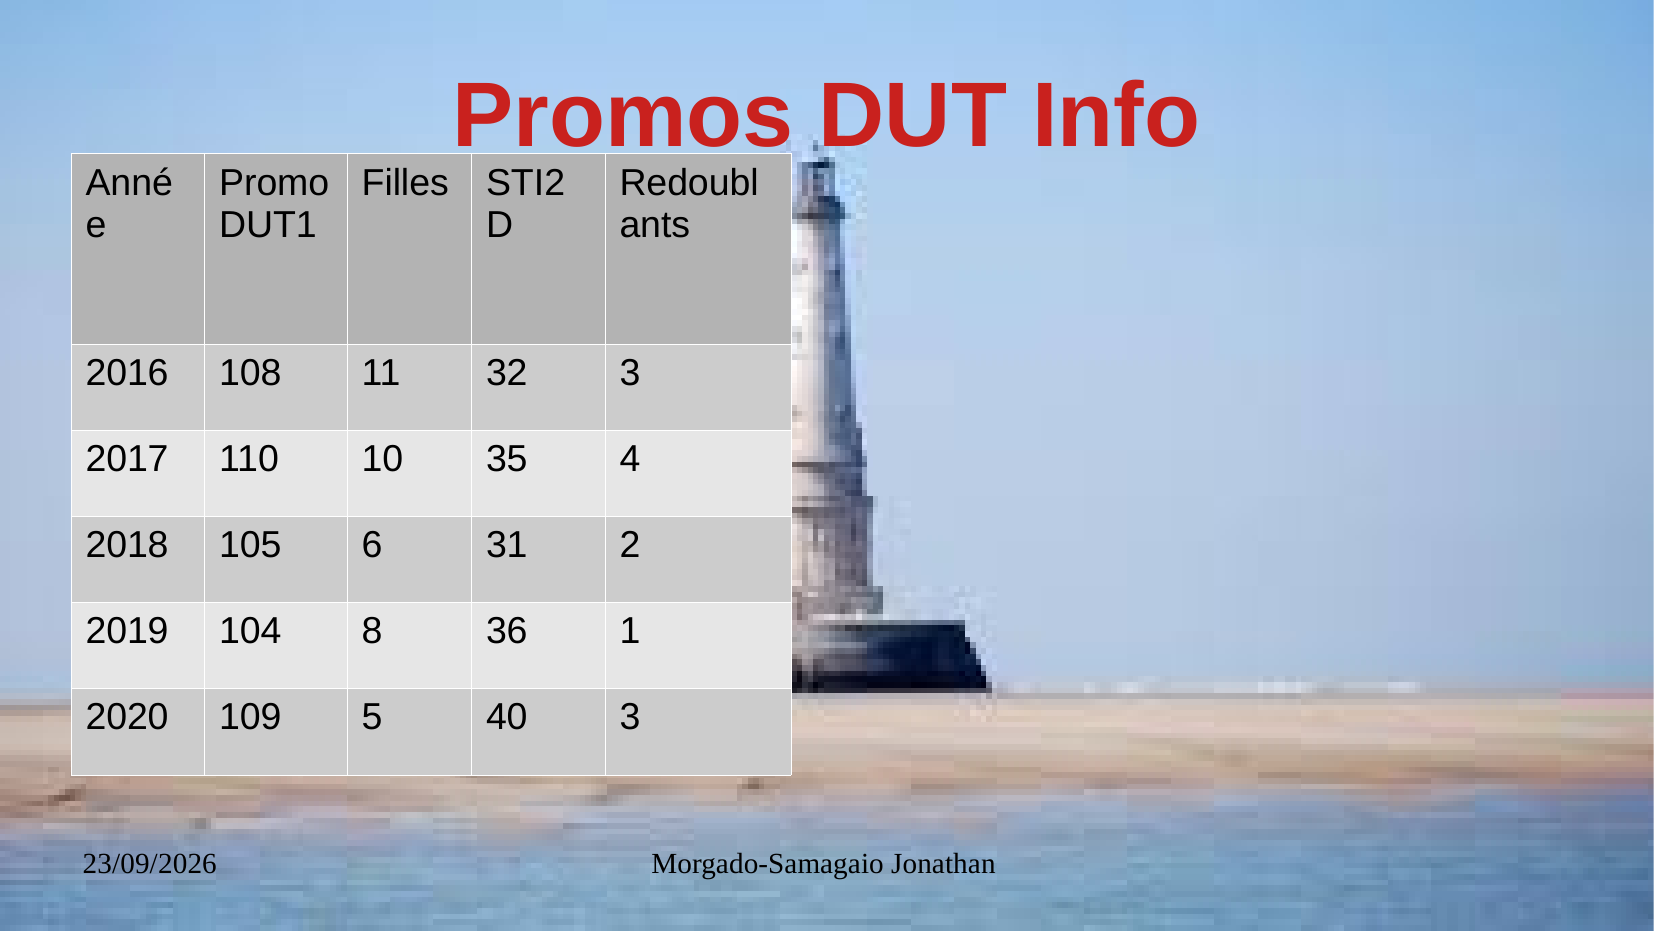

# Promos DUT Info
| Année | Promo DUT1 | Filles | STI2D | Redoublants |
| --- | --- | --- | --- | --- |
| 2016 | 108 | 11 | 32 | 3 |
| 2017 | 110 | 10 | 35 | 4 |
| 2018 | 105 | 6 | 31 | 2 |
| 2019 | 104 | 8 | 36 | 1 |
| 2020 | 109 | 5 | 40 | 3 |